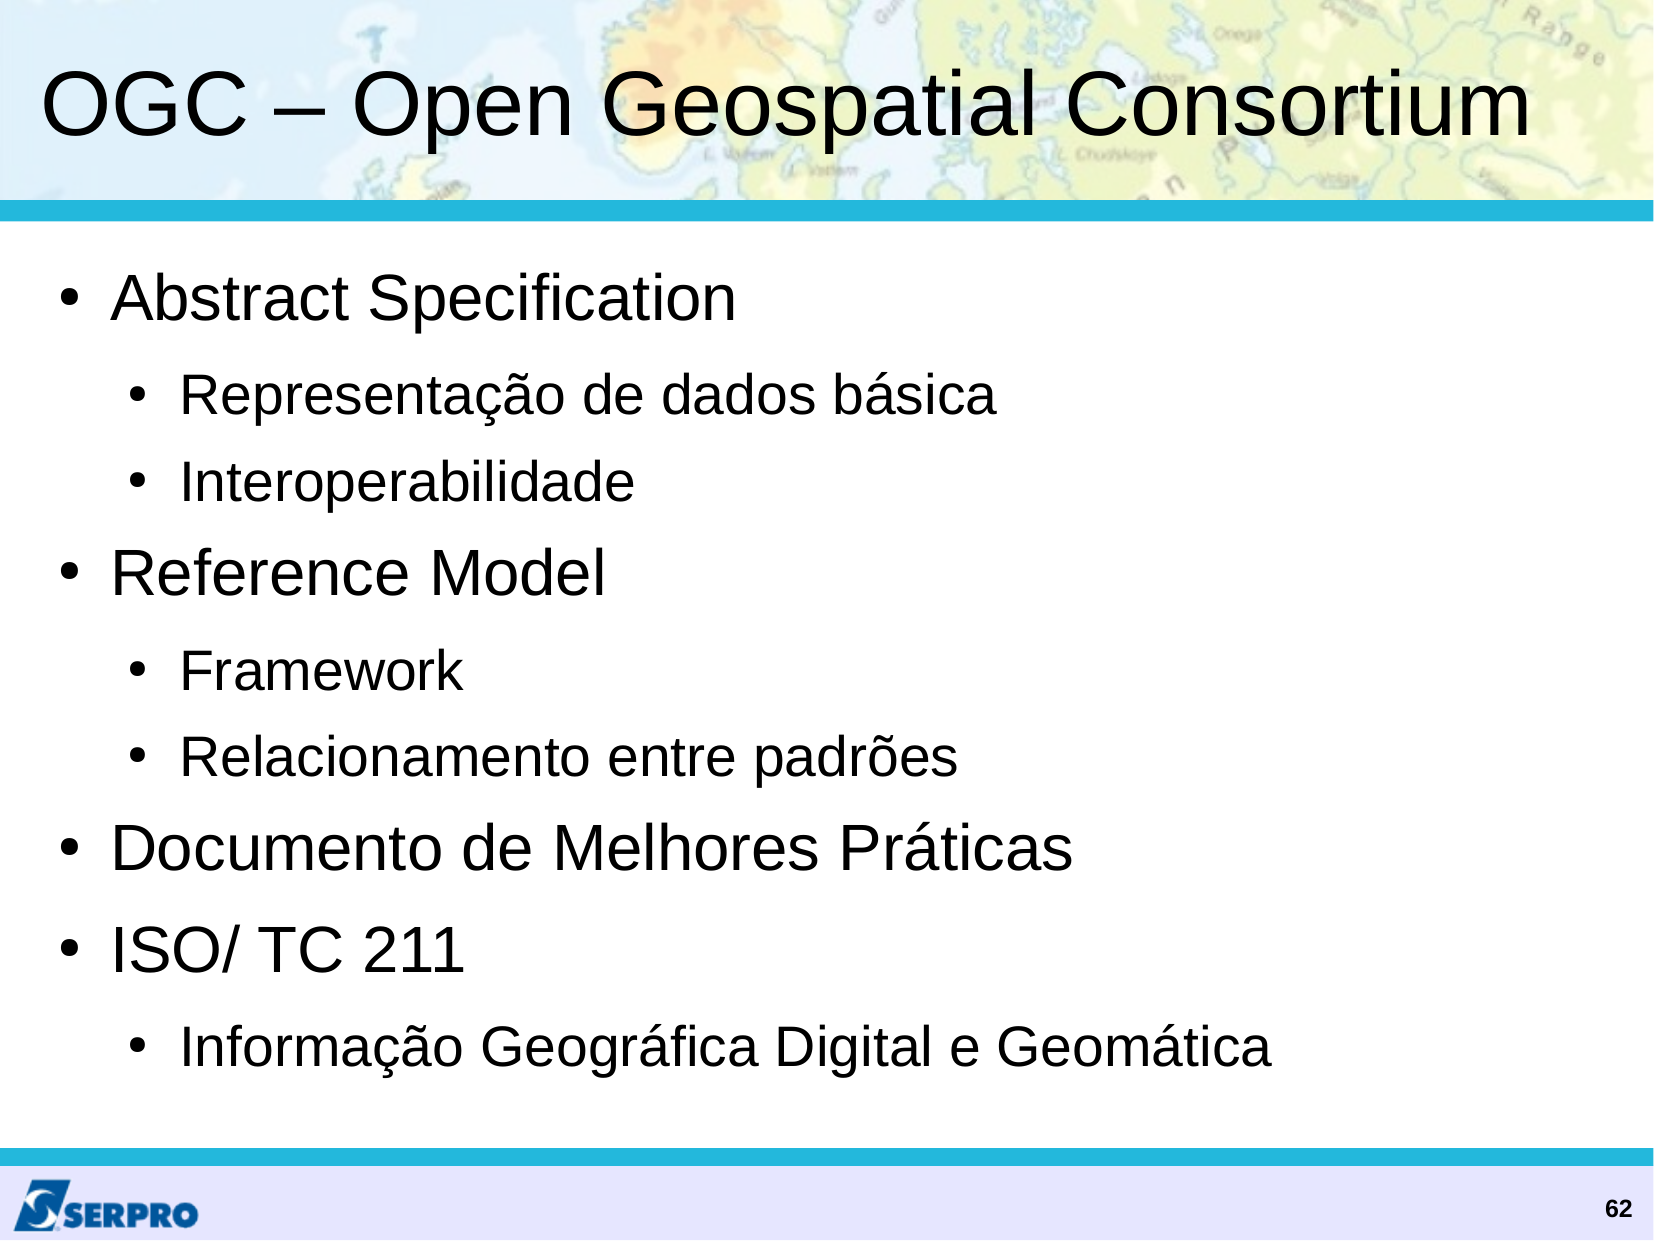

# OGC – Open Geospatial Consortium
Abstract Specification
Representação de dados básica
Interoperabilidade
Reference Model
Framework
Relacionamento entre padrões
Documento de Melhores Práticas
ISO/ TC 211
Informação Geográfica Digital e Geomática
62